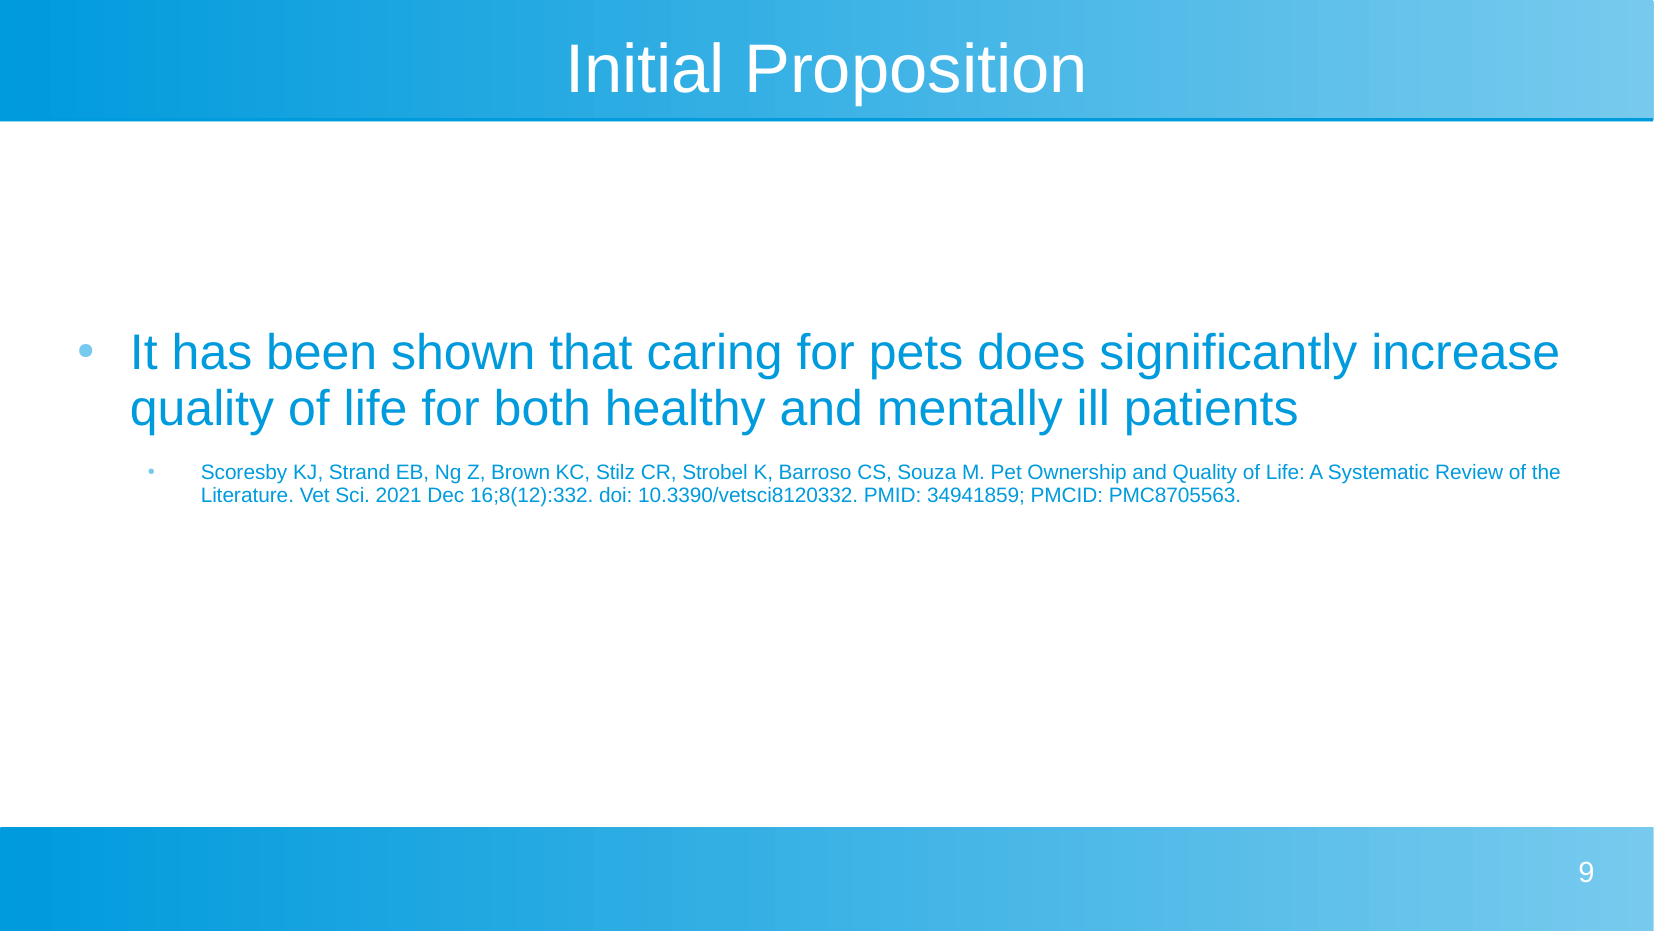

# Initial Proposition
It has been shown that caring for pets does significantly increase quality of life for both healthy and mentally ill patients
Scoresby KJ, Strand EB, Ng Z, Brown KC, Stilz CR, Strobel K, Barroso CS, Souza M. Pet Ownership and Quality of Life: A Systematic Review of the Literature. Vet Sci. 2021 Dec 16;8(12):332. doi: 10.3390/vetsci8120332. PMID: 34941859; PMCID: PMC8705563.
9